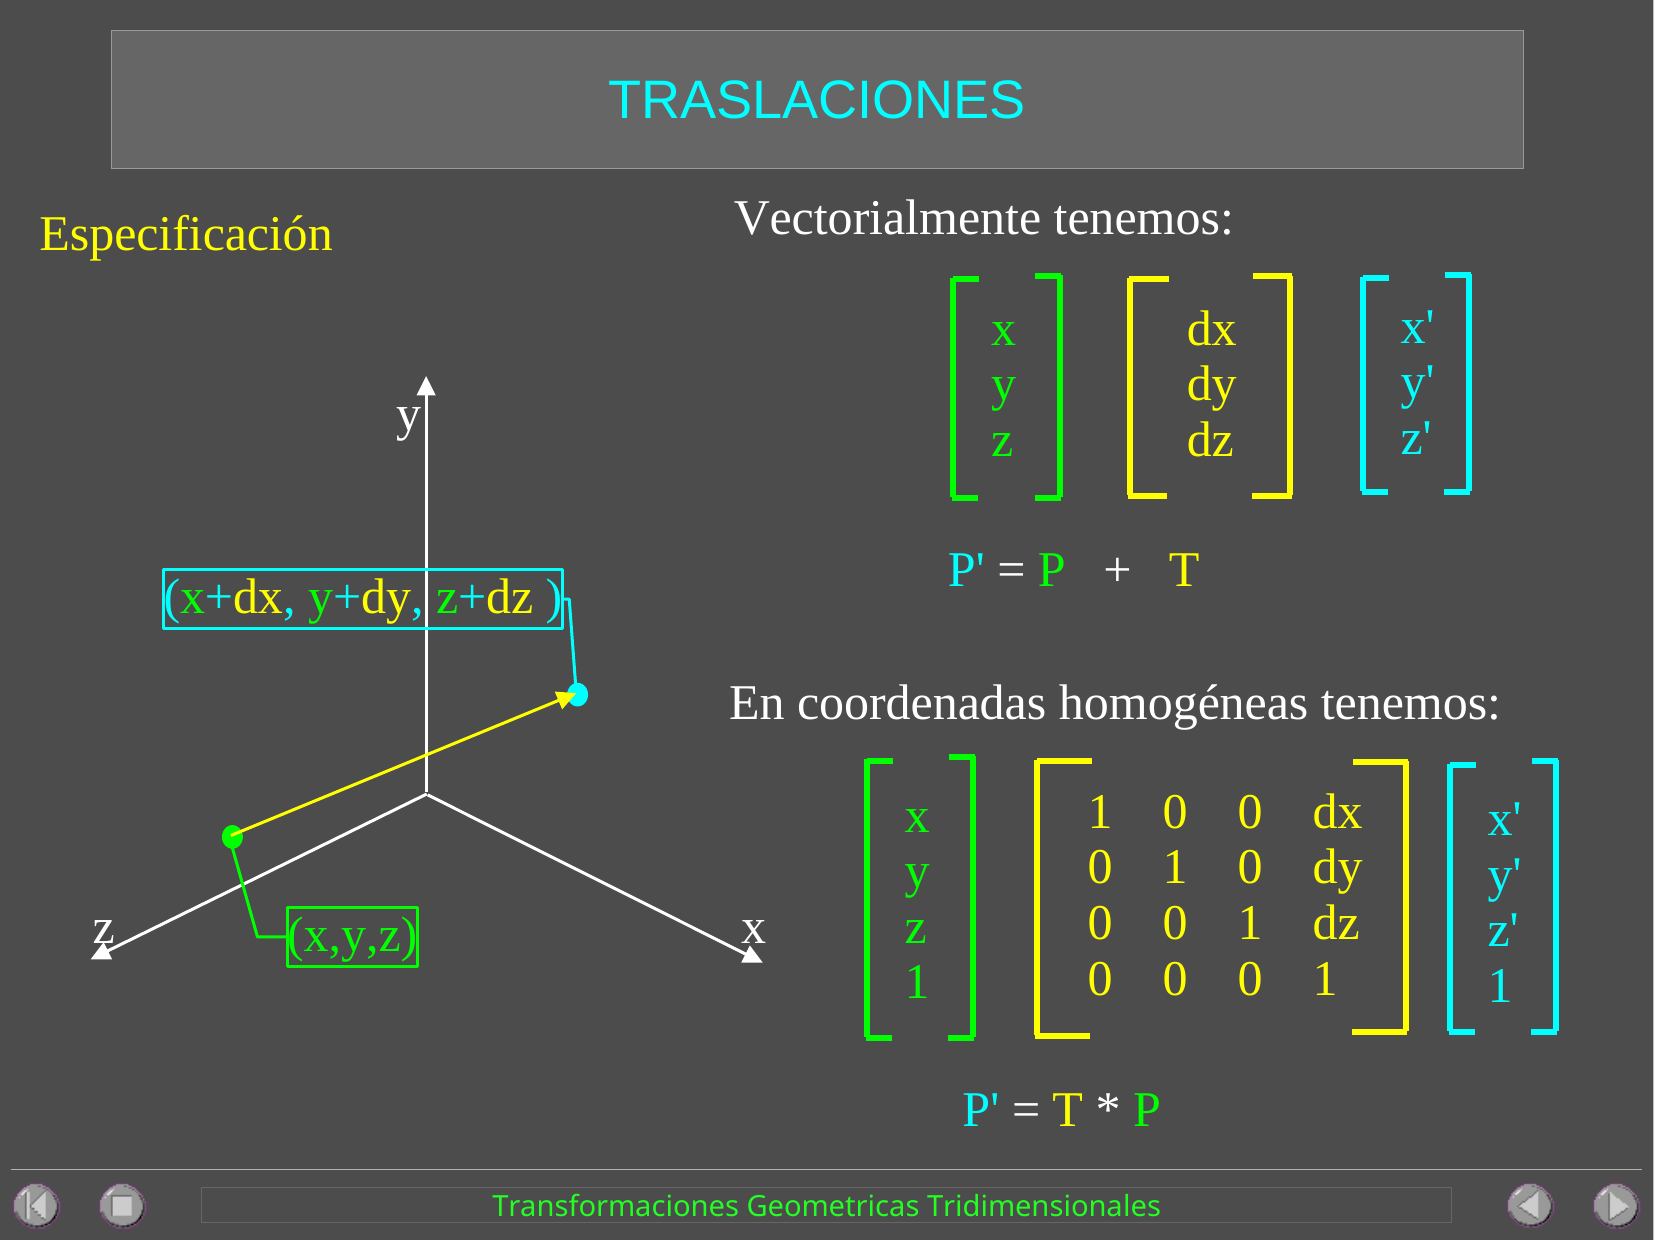

# TRASLACIONES
Vectorialmente tenemos:
Especificación
x'
y'
z'
x
y
z
dx
dy
dz
y
z
x
P' = P + T
En coordenadas homogéneas tenemos:
x
y
z
1
1	0	0	dx
0	1	0	dy
0	0	1	dz
0	0	0	1
x'
y'
z'
1
P' = T * P